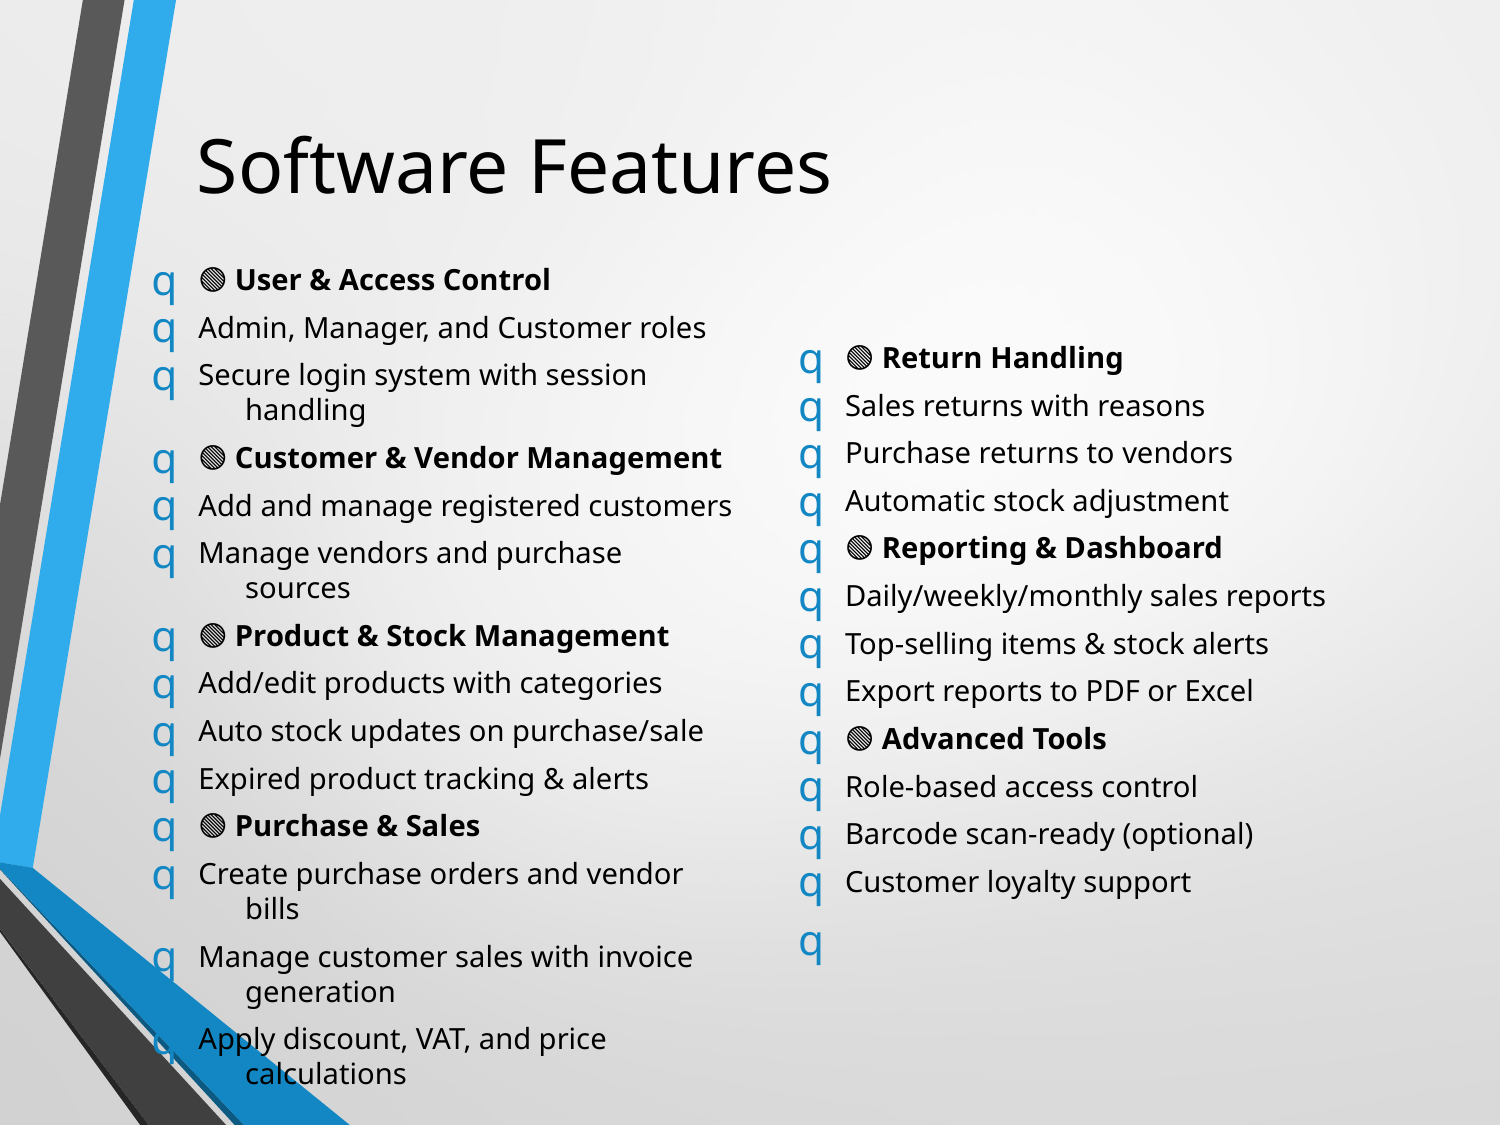

# Software Features
🟢 User & Access Control
Admin, Manager, and Customer roles
Secure login system with session handling
🟢 Customer & Vendor Management
Add and manage registered customers
Manage vendors and purchase sources
🟢 Product & Stock Management
Add/edit products with categories
Auto stock updates on purchase/sale
Expired product tracking & alerts
🟢 Purchase & Sales
Create purchase orders and vendor bills
Manage customer sales with invoice generation
Apply discount, VAT, and price calculations
🟢 Return Handling
Sales returns with reasons
Purchase returns to vendors
Automatic stock adjustment
🟢 Reporting & Dashboard
Daily/weekly/monthly sales reports
Top-selling items & stock alerts
Export reports to PDF or Excel
🟢 Advanced Tools
Role-based access control
Barcode scan-ready (optional)
Customer loyalty support